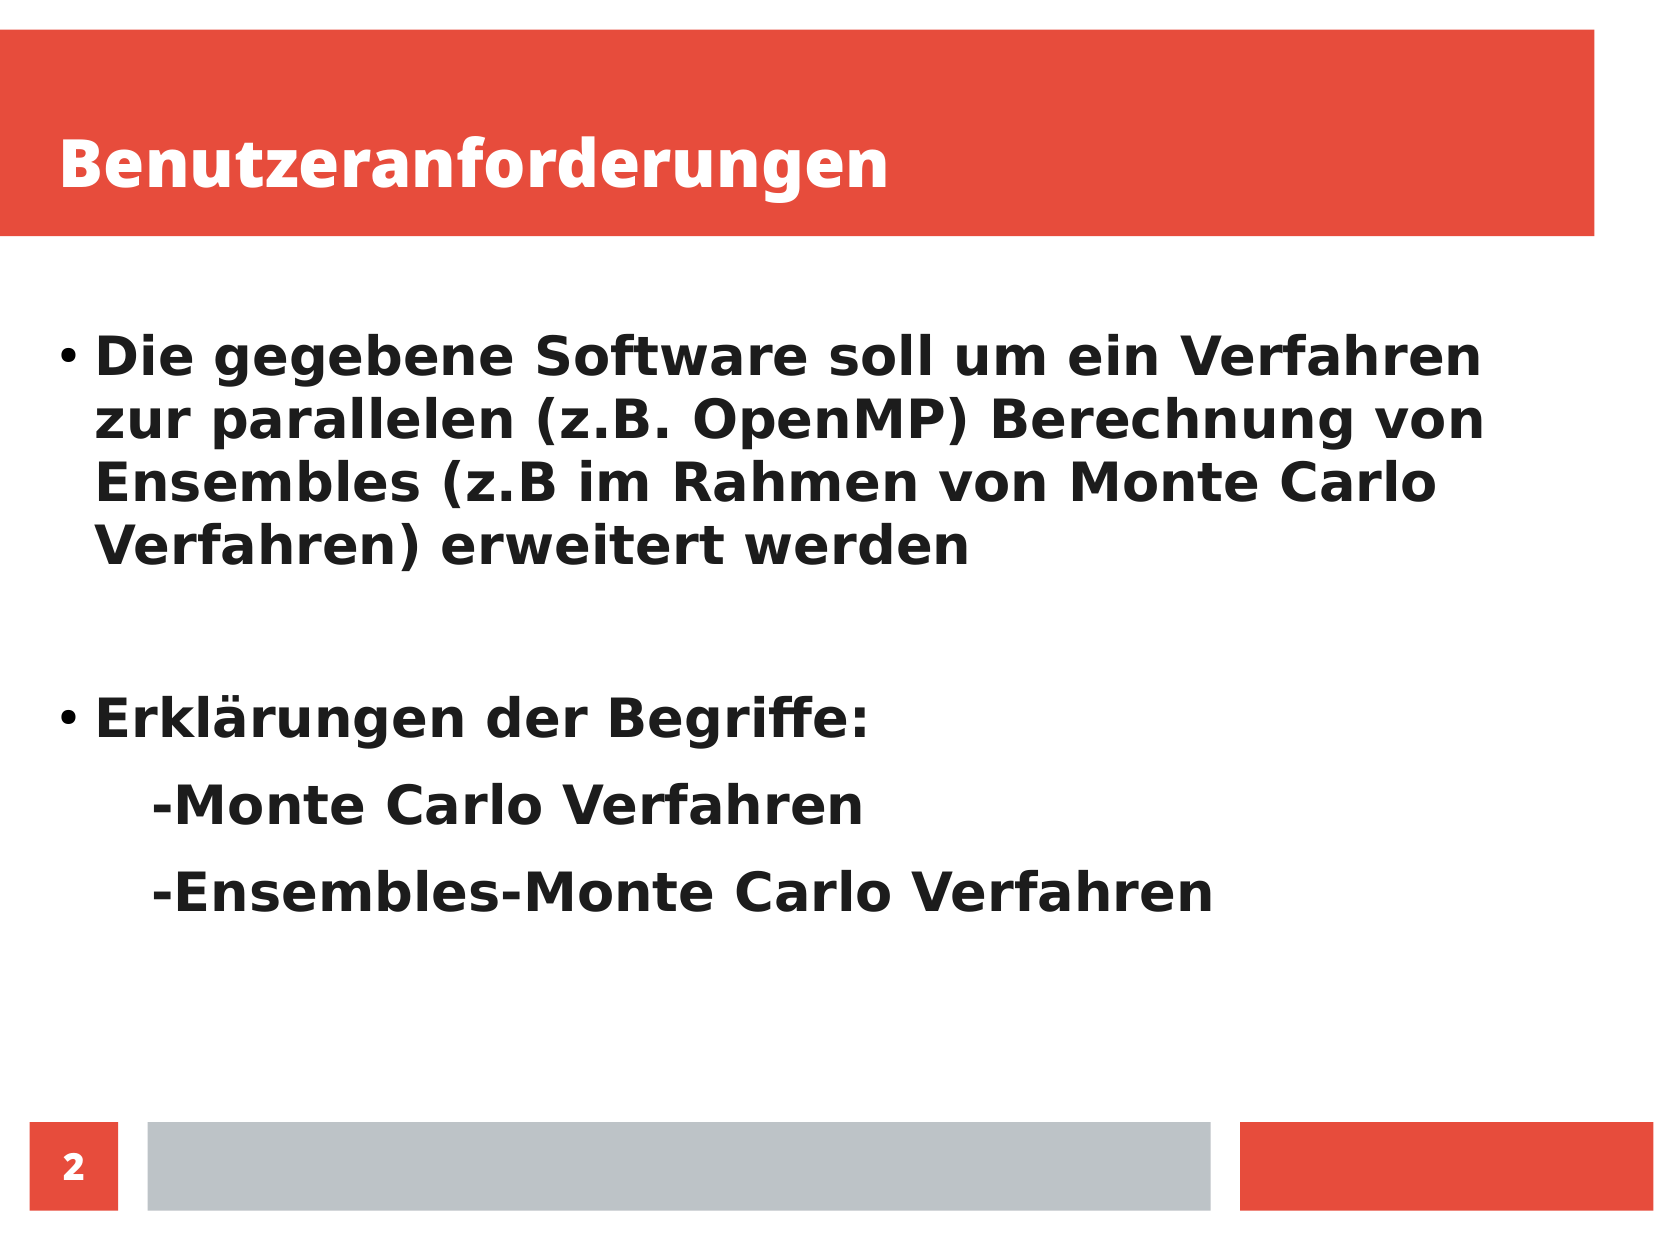

# Benutzeranforderungen
Die gegebene Software soll um ein Verfahren zur parallelen (z.B. OpenMP) Berechnung von Ensembles (z.B im Rahmen von Monte Carlo Verfahren) erweitert werden
Erklӓrungen der Begriffe:
 -Monte Carlo Verfahren
 -Ensembles-Monte Carlo Verfahren
2